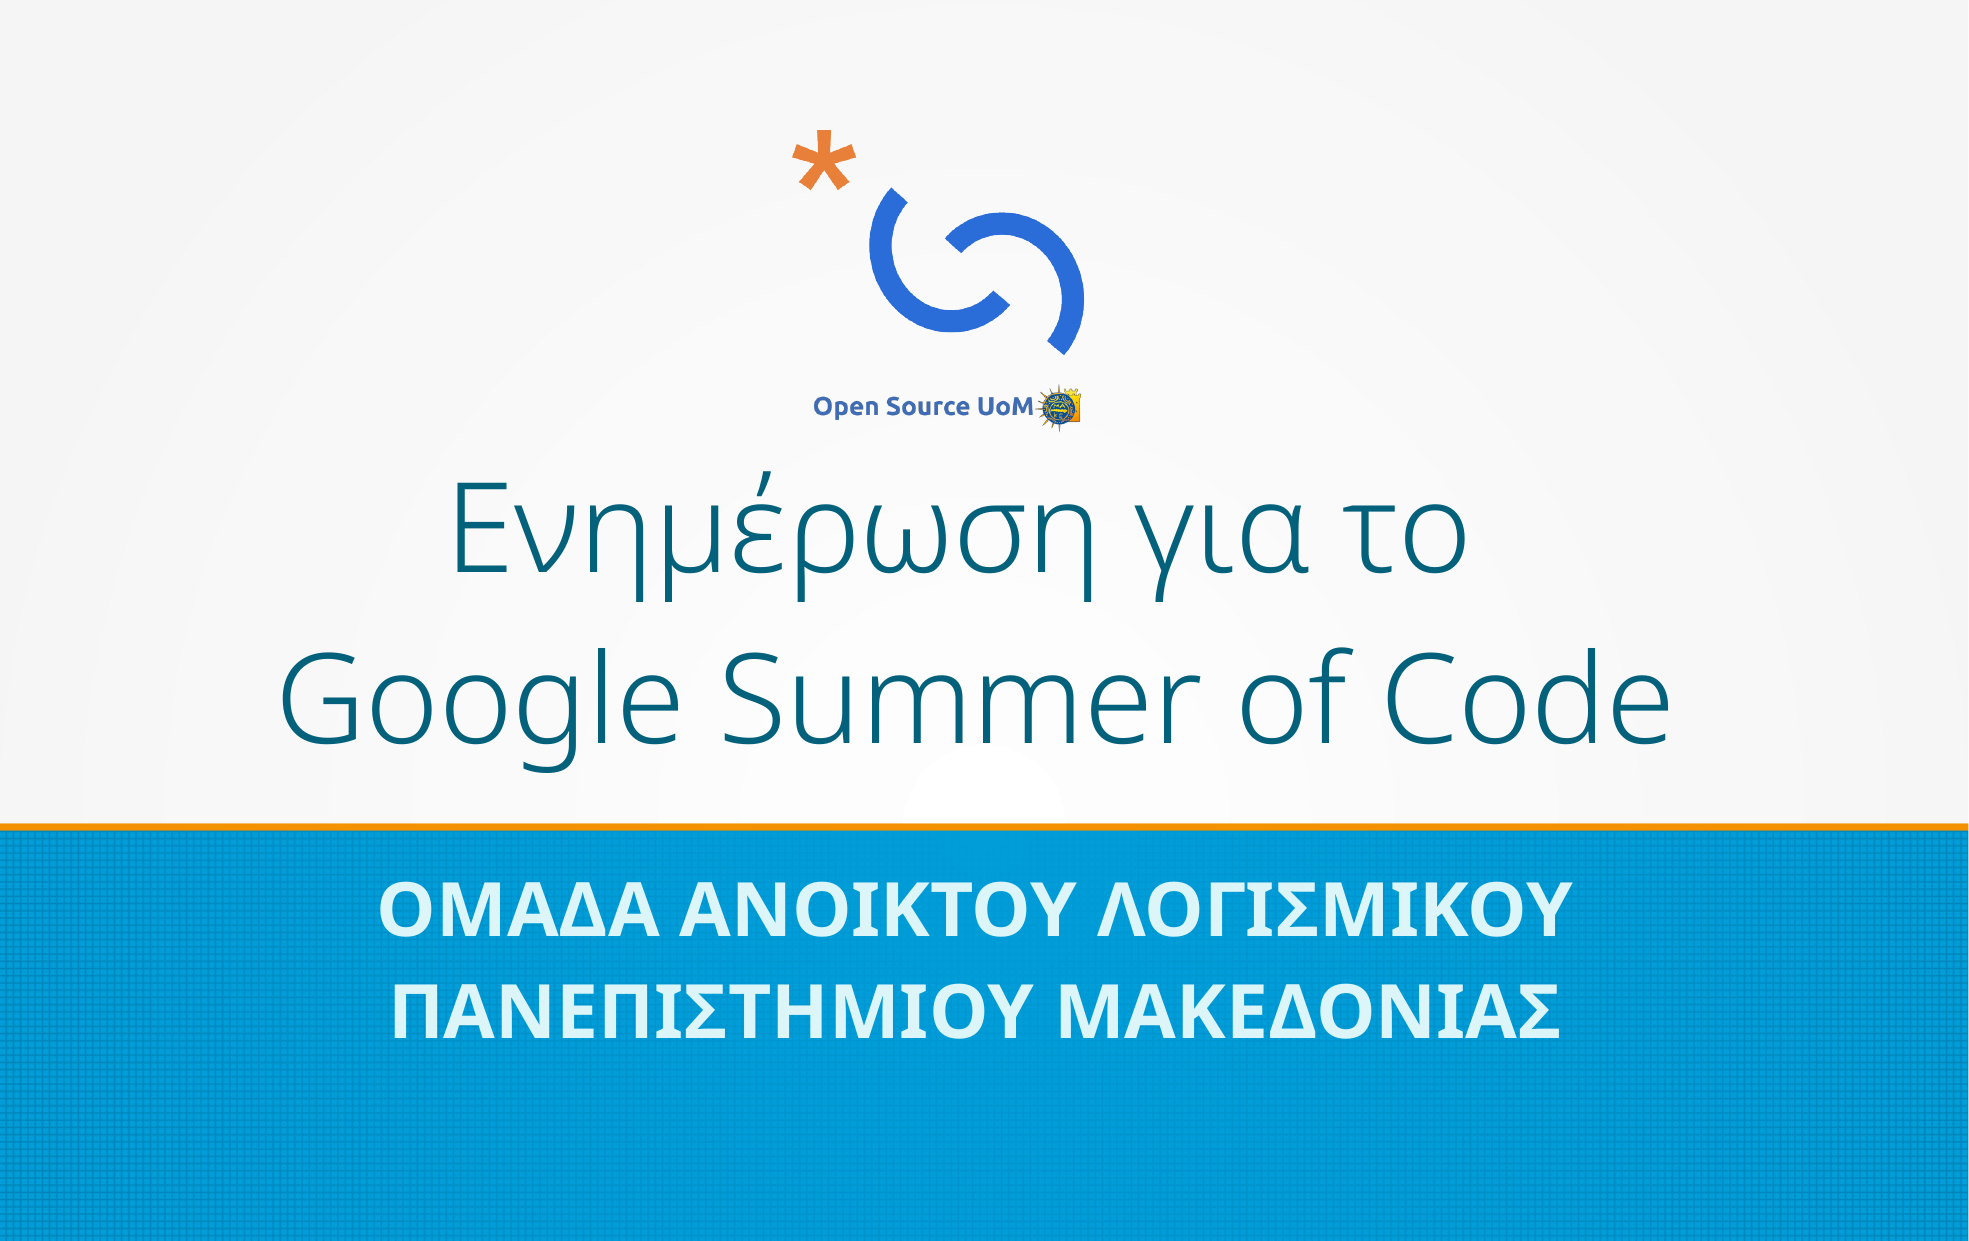

# Ενημέρωση για το Google Summer of Code
ΟΜΑΔΑ ΑΝΟΙΚΤΟΥ ΛΟΓΙΣΜΙΚΟΥ
ΠΑΝΕΠΙΣΤΗΜΙΟΥ ΜΑΚΕΔΟΝΙΑΣ